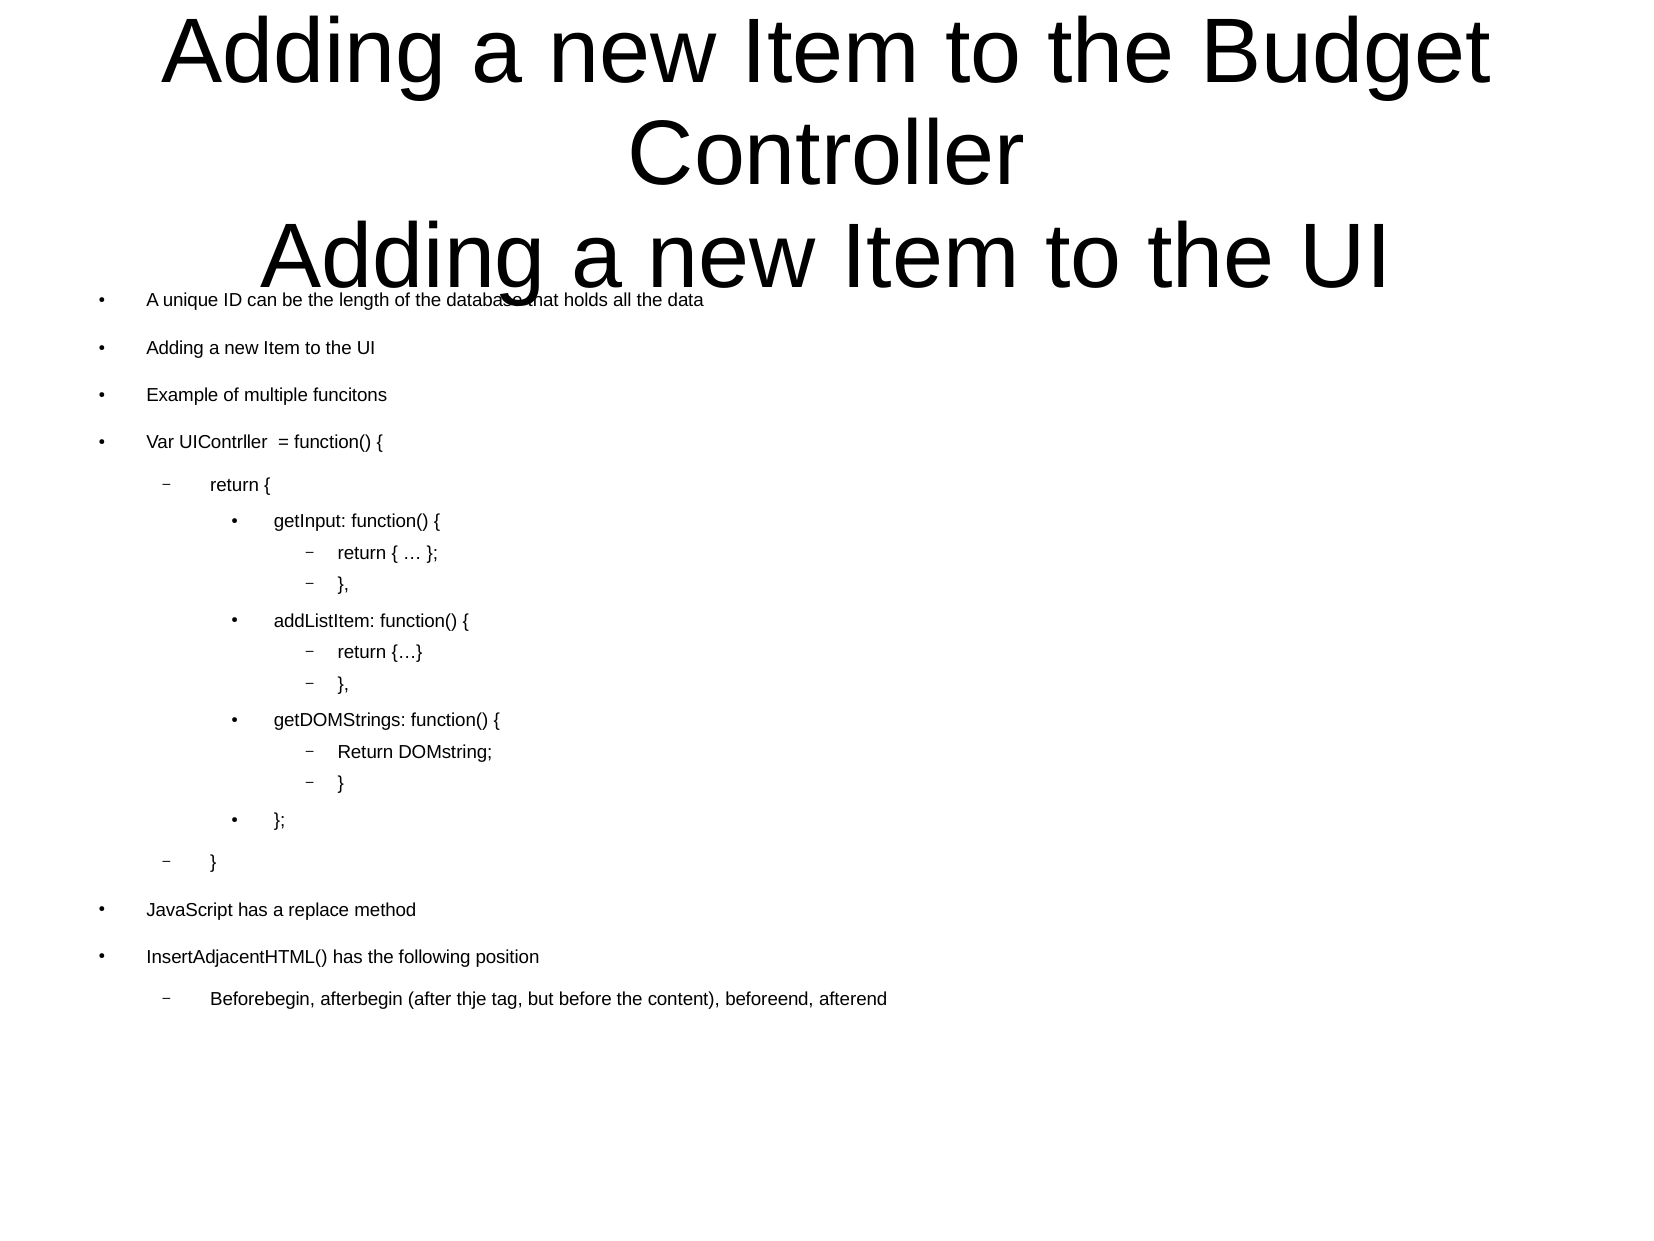

# Adding a new Item to the Budget Controller Adding a new Item to the UI
A unique ID can be the length of the database that holds all the data
Adding a new Item to the UI
Example of multiple funcitons
Var UIContrller = function() {
return {
getInput: function() {
return { … };
},
addListItem: function() {
return {…}
},
getDOMStrings: function() {
Return DOMstring;
}
};
}
JavaScript has a replace method
InsertAdjacentHTML() has the following position
Beforebegin, afterbegin (after thje tag, but before the content), beforeend, afterend